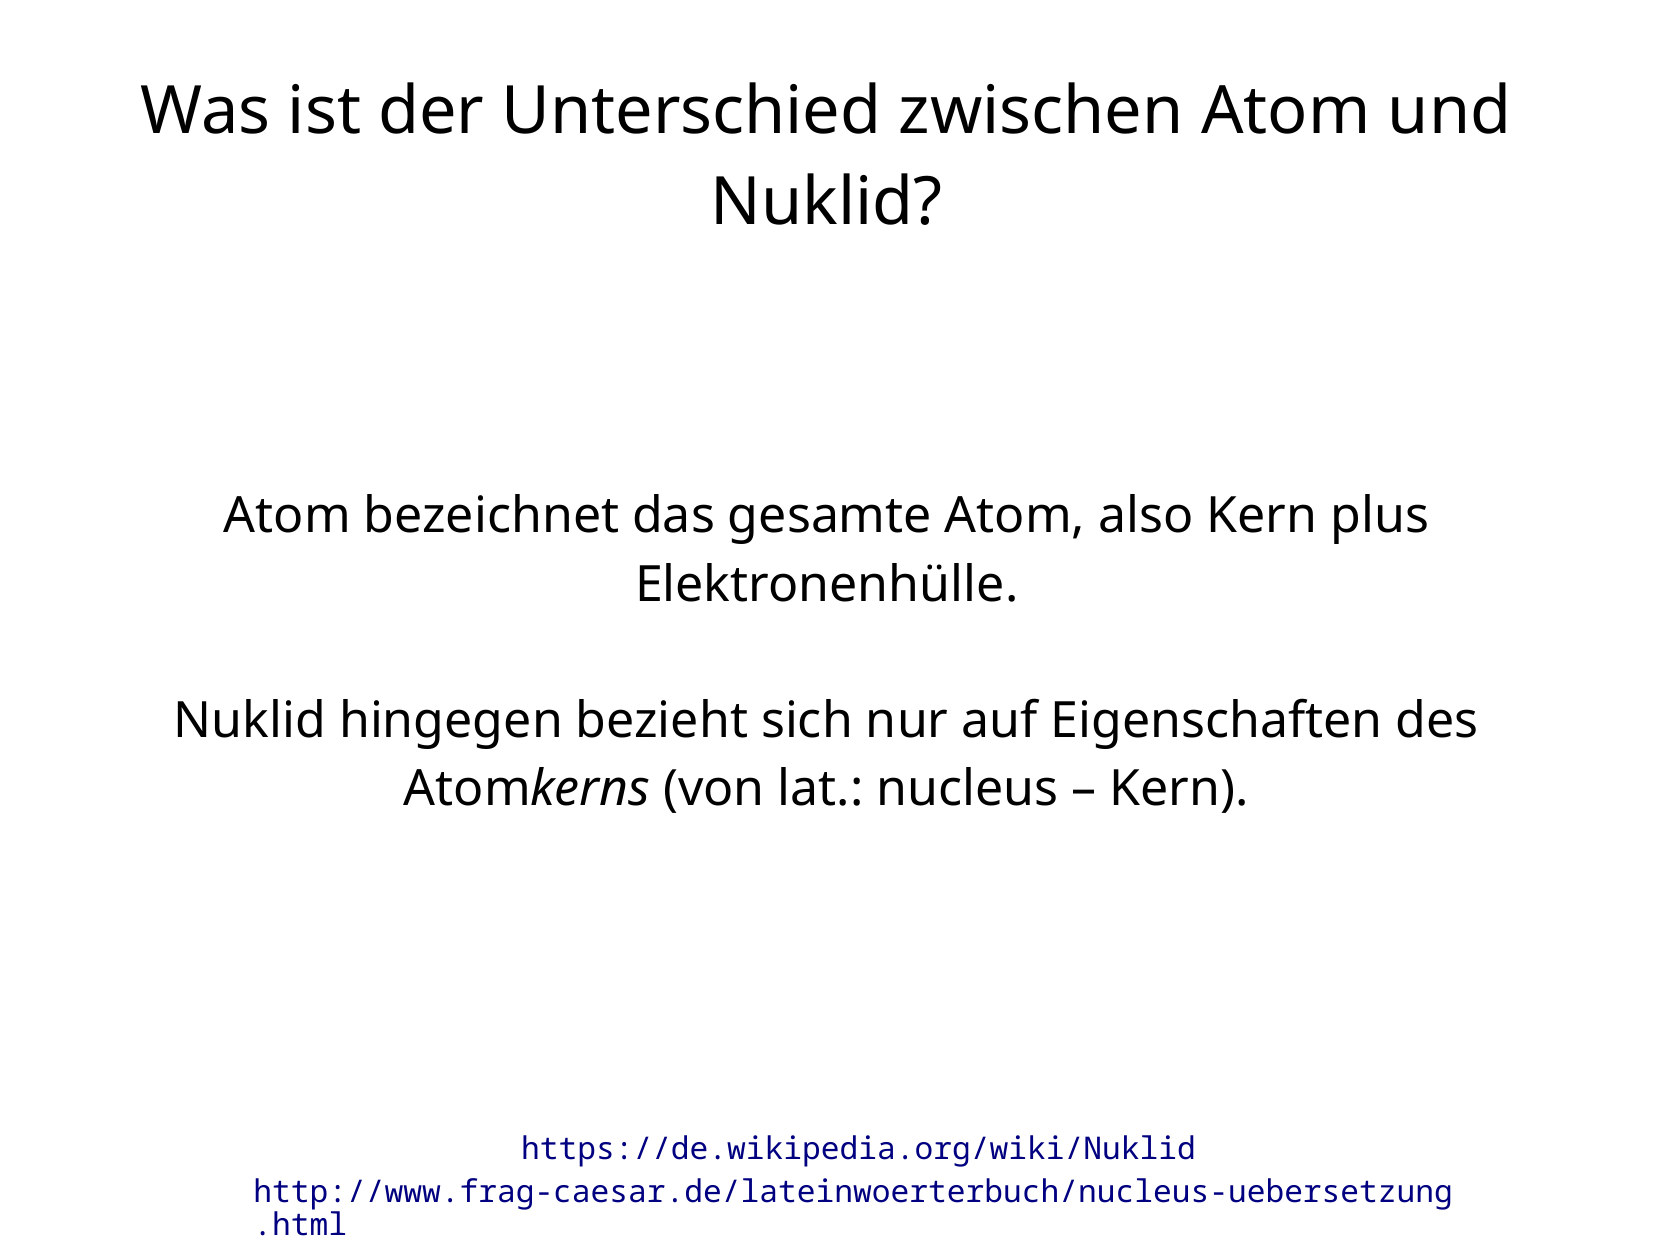

# Was ist der Unterschied zwischen Atom und Nuklid?
Atom bezeichnet das gesamte Atom, also Kern plus Elektronenhülle.
Nuklid hingegen bezieht sich nur auf Eigenschaften des Atomkerns (von lat.: nucleus – Kern).
https://de.wikipedia.org/wiki/Nuklid
http://www.frag-caesar.de/lateinwoerterbuch/nucleus-uebersetzung.html